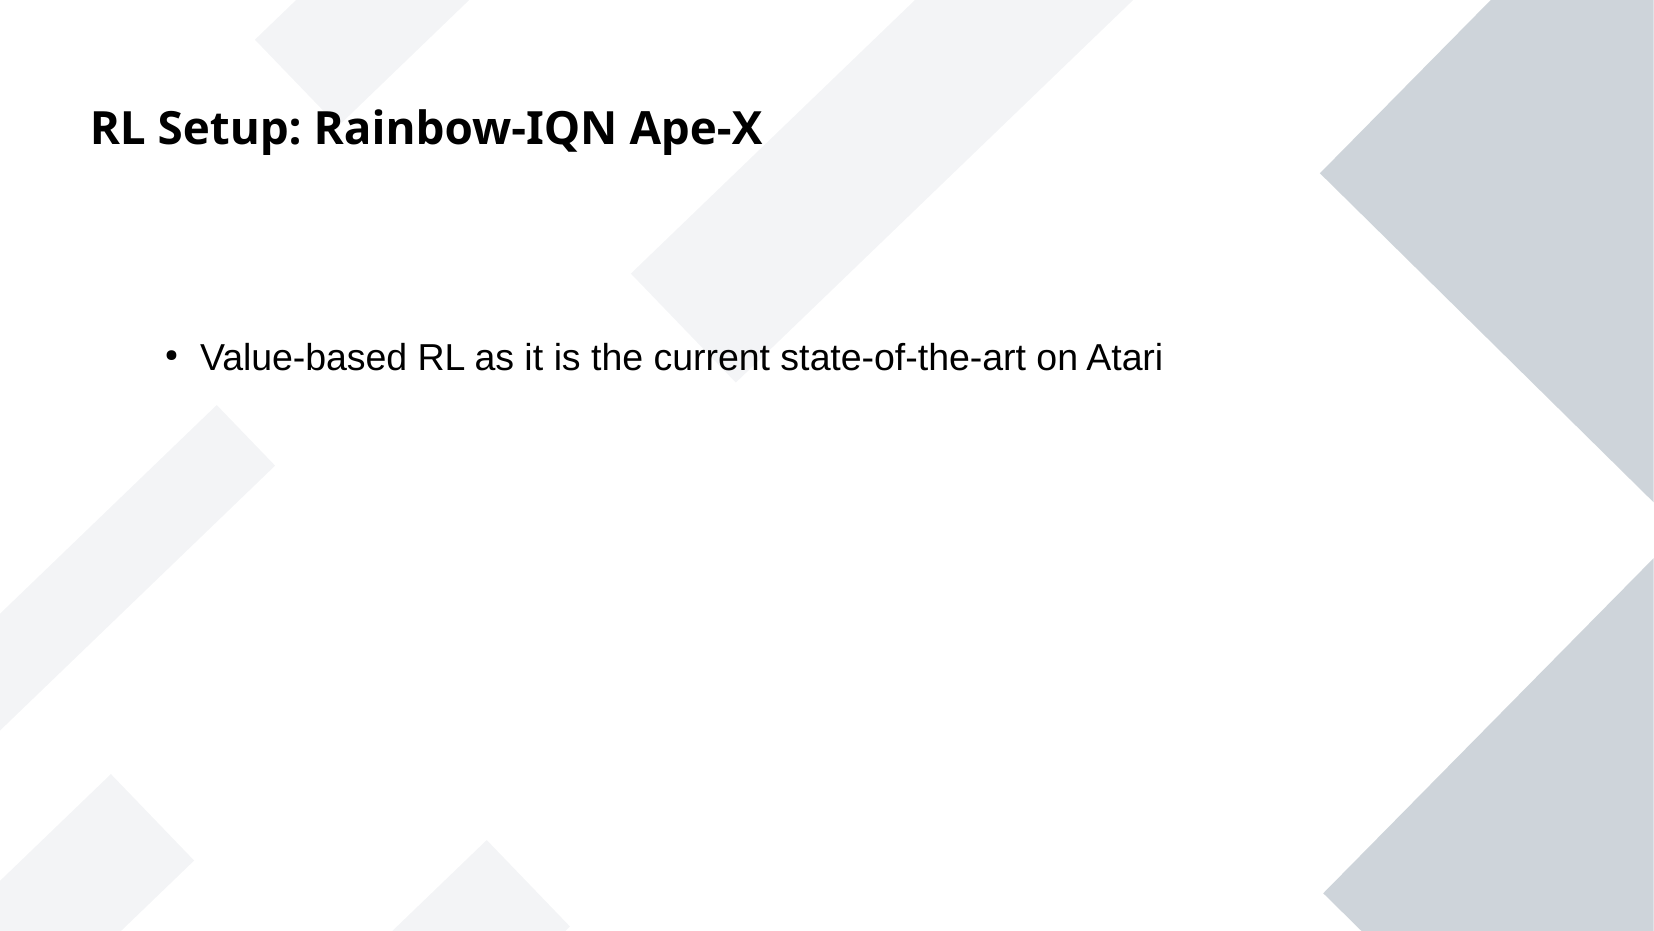

RL Setup: Rainbow-IQN Ape-X
Value-based RL as it is the current state-of-the-art on Atari